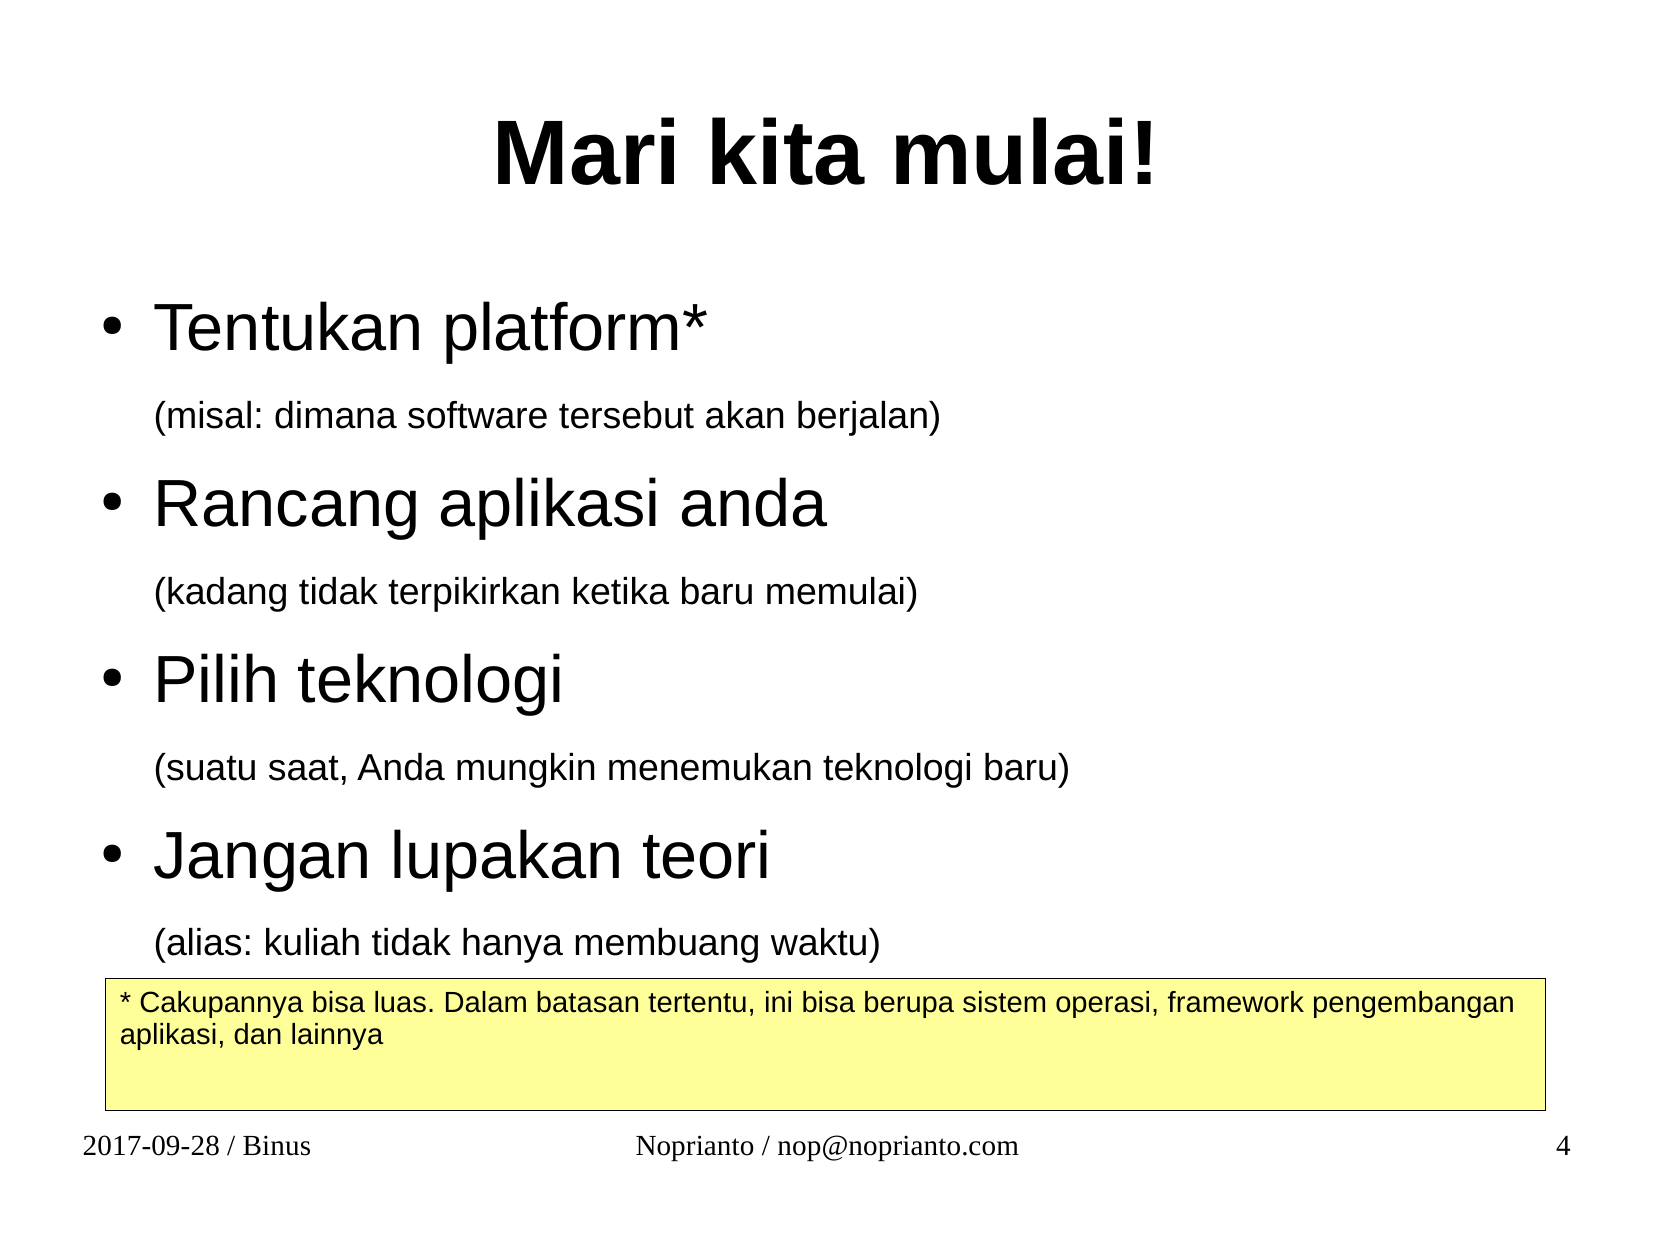

# Mari kita mulai!
Tentukan platform*
(misal: dimana software tersebut akan berjalan)
Rancang aplikasi anda
(kadang tidak terpikirkan ketika baru memulai)
Pilih teknologi
(suatu saat, Anda mungkin menemukan teknologi baru)
Jangan lupakan teori
(alias: kuliah tidak hanya membuang waktu)
* Cakupannya bisa luas. Dalam batasan tertentu, ini bisa berupa sistem operasi, framework pengembangan aplikasi, dan lainnya
2017-09-28 / Binus
Noprianto / nop@noprianto.com
4